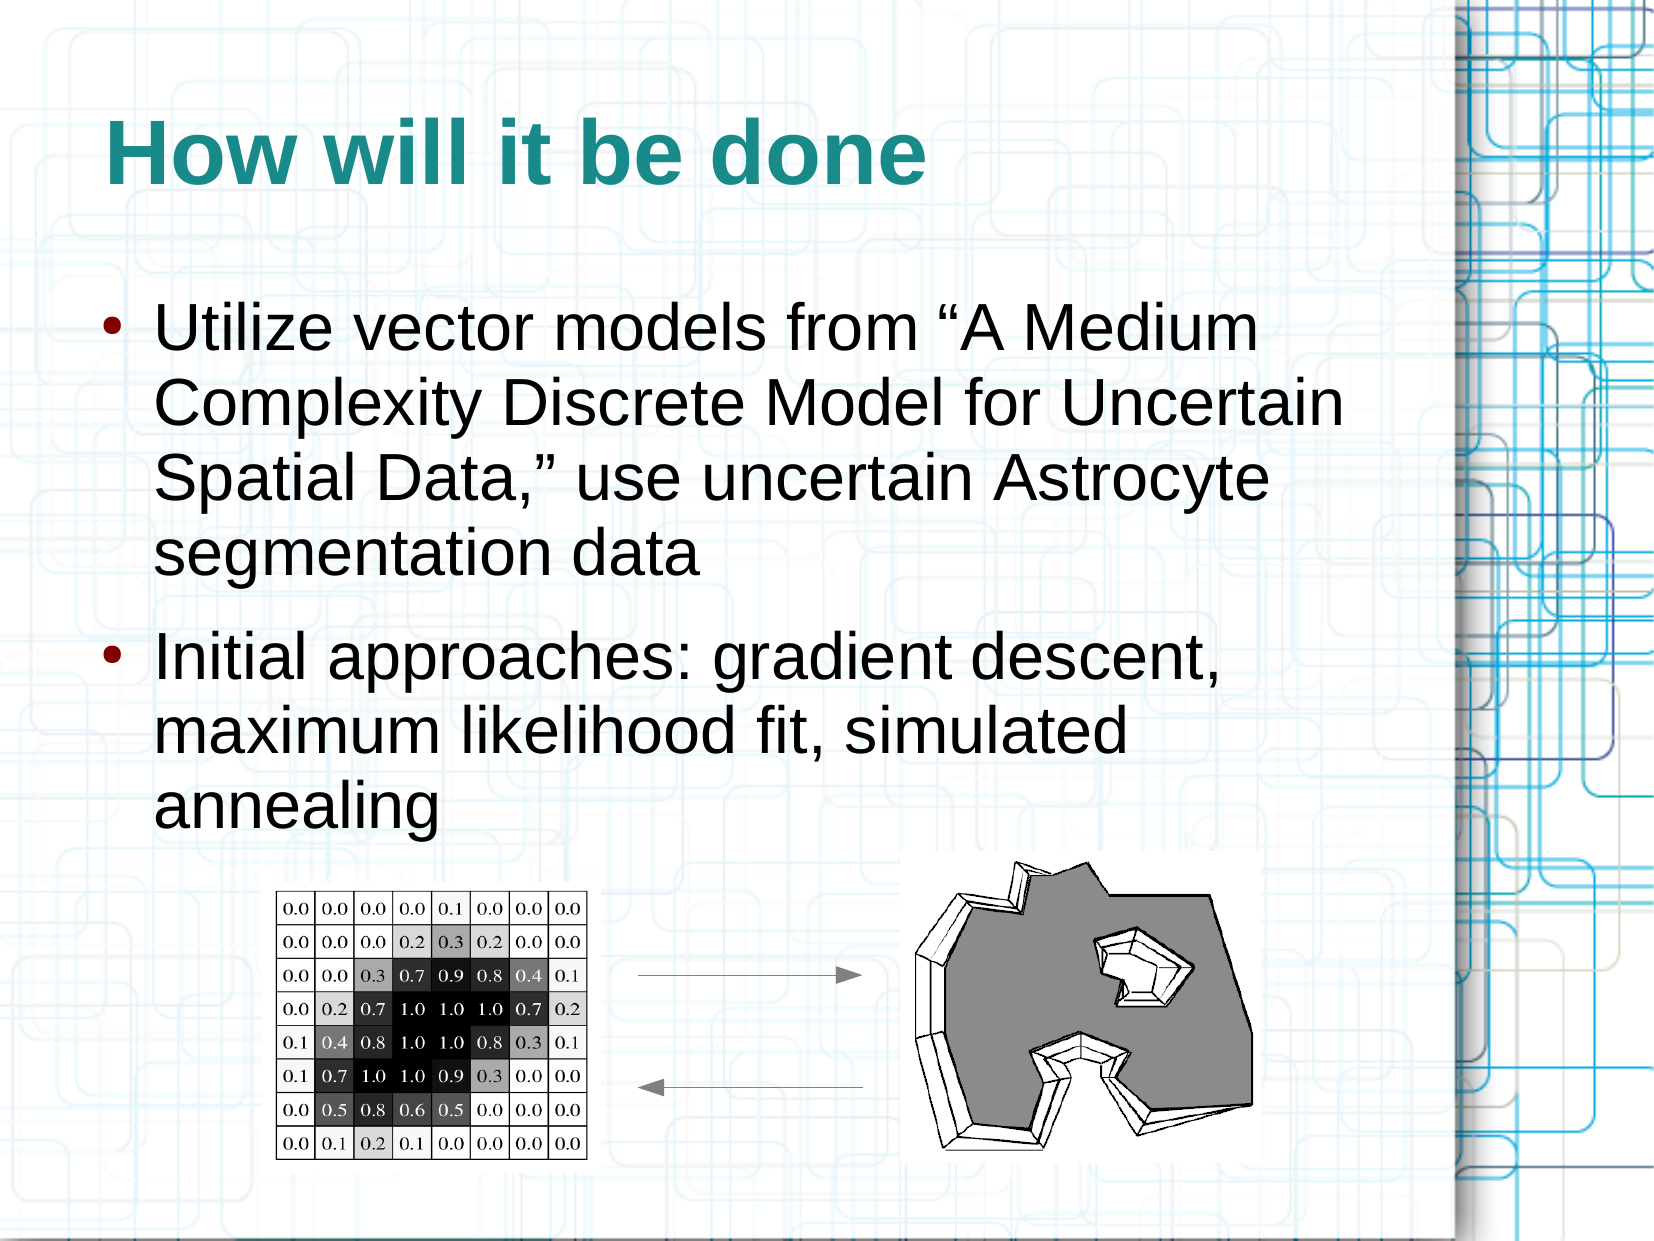

# How will it be done
Utilize vector models from “A Medium Complexity Discrete Model for Uncertain Spatial Data,” use uncertain Astrocyte segmentation data
Initial approaches: gradient descent, maximum likelihood fit, simulated annealing